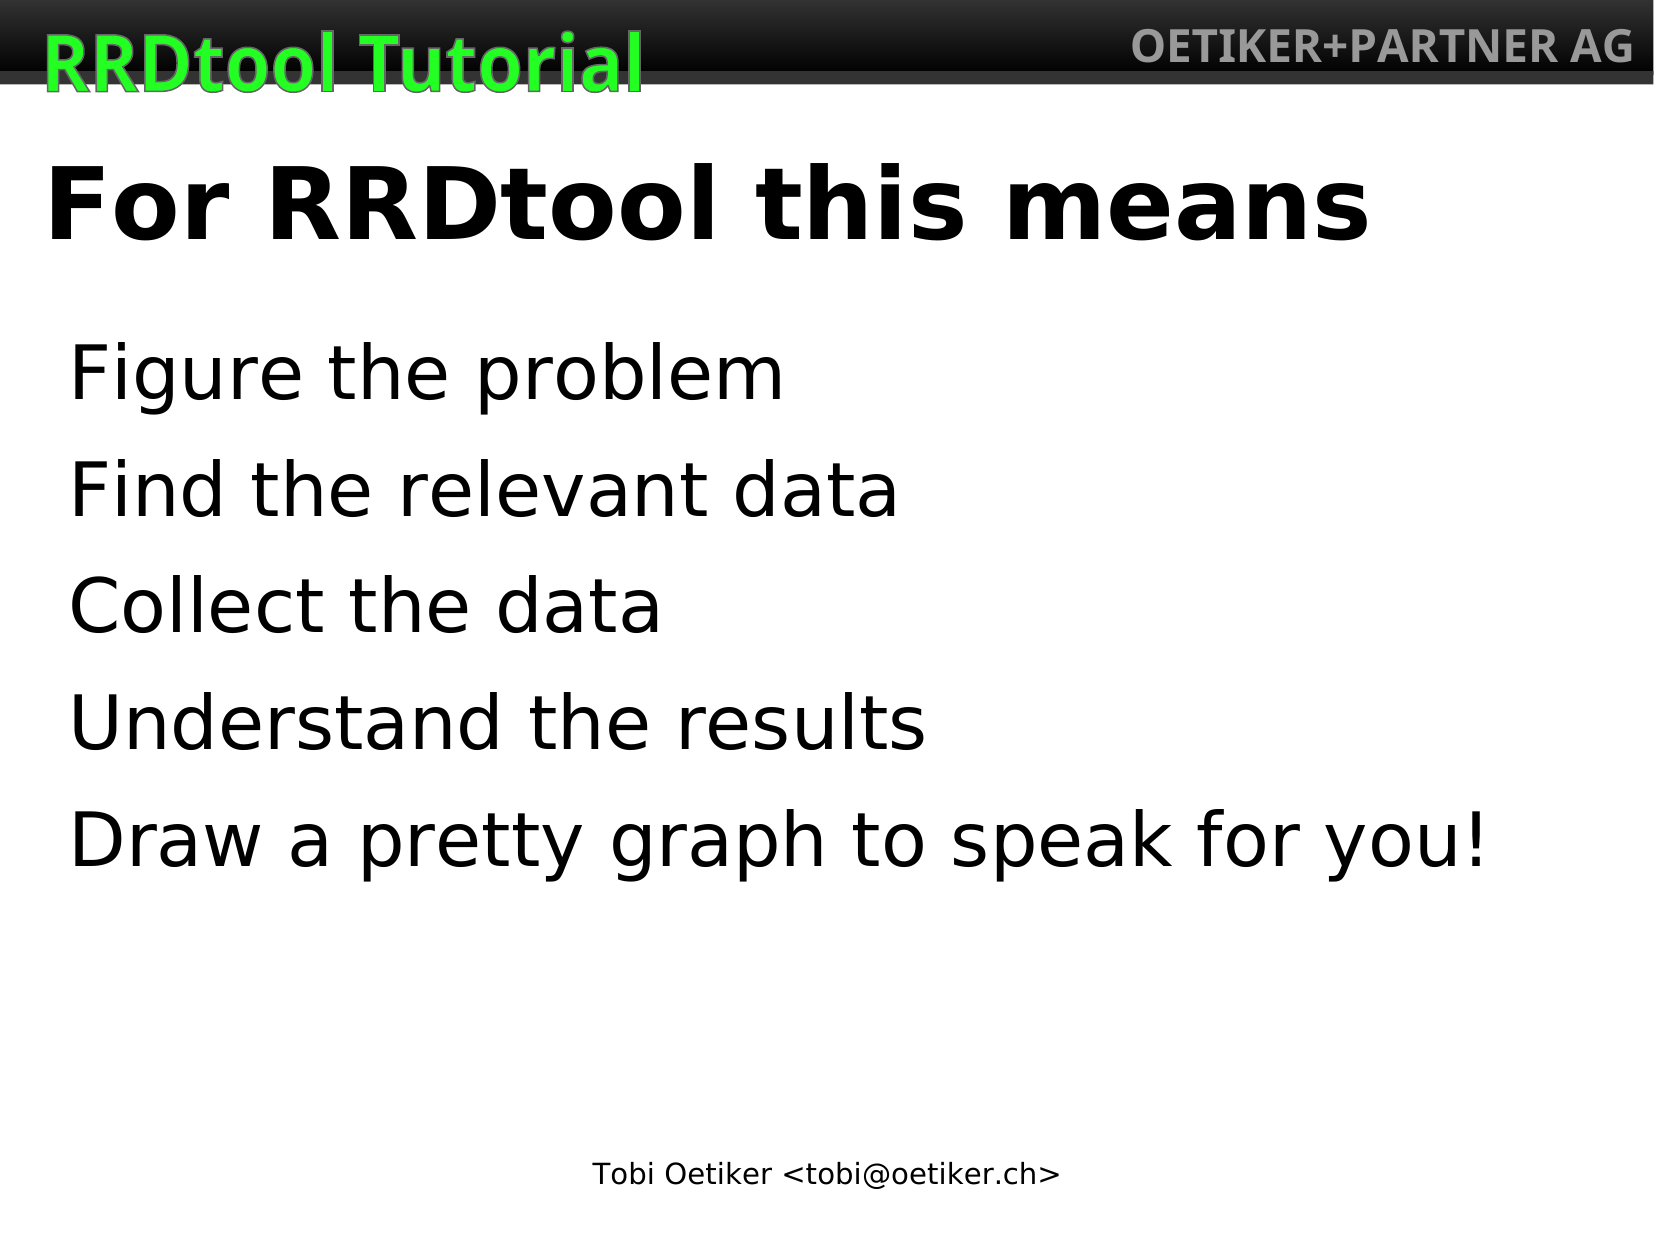

# For RRDtool this means
Figure the problem
Find the relevant data
Collect the data
Understand the results
Draw a pretty graph to speak for you!